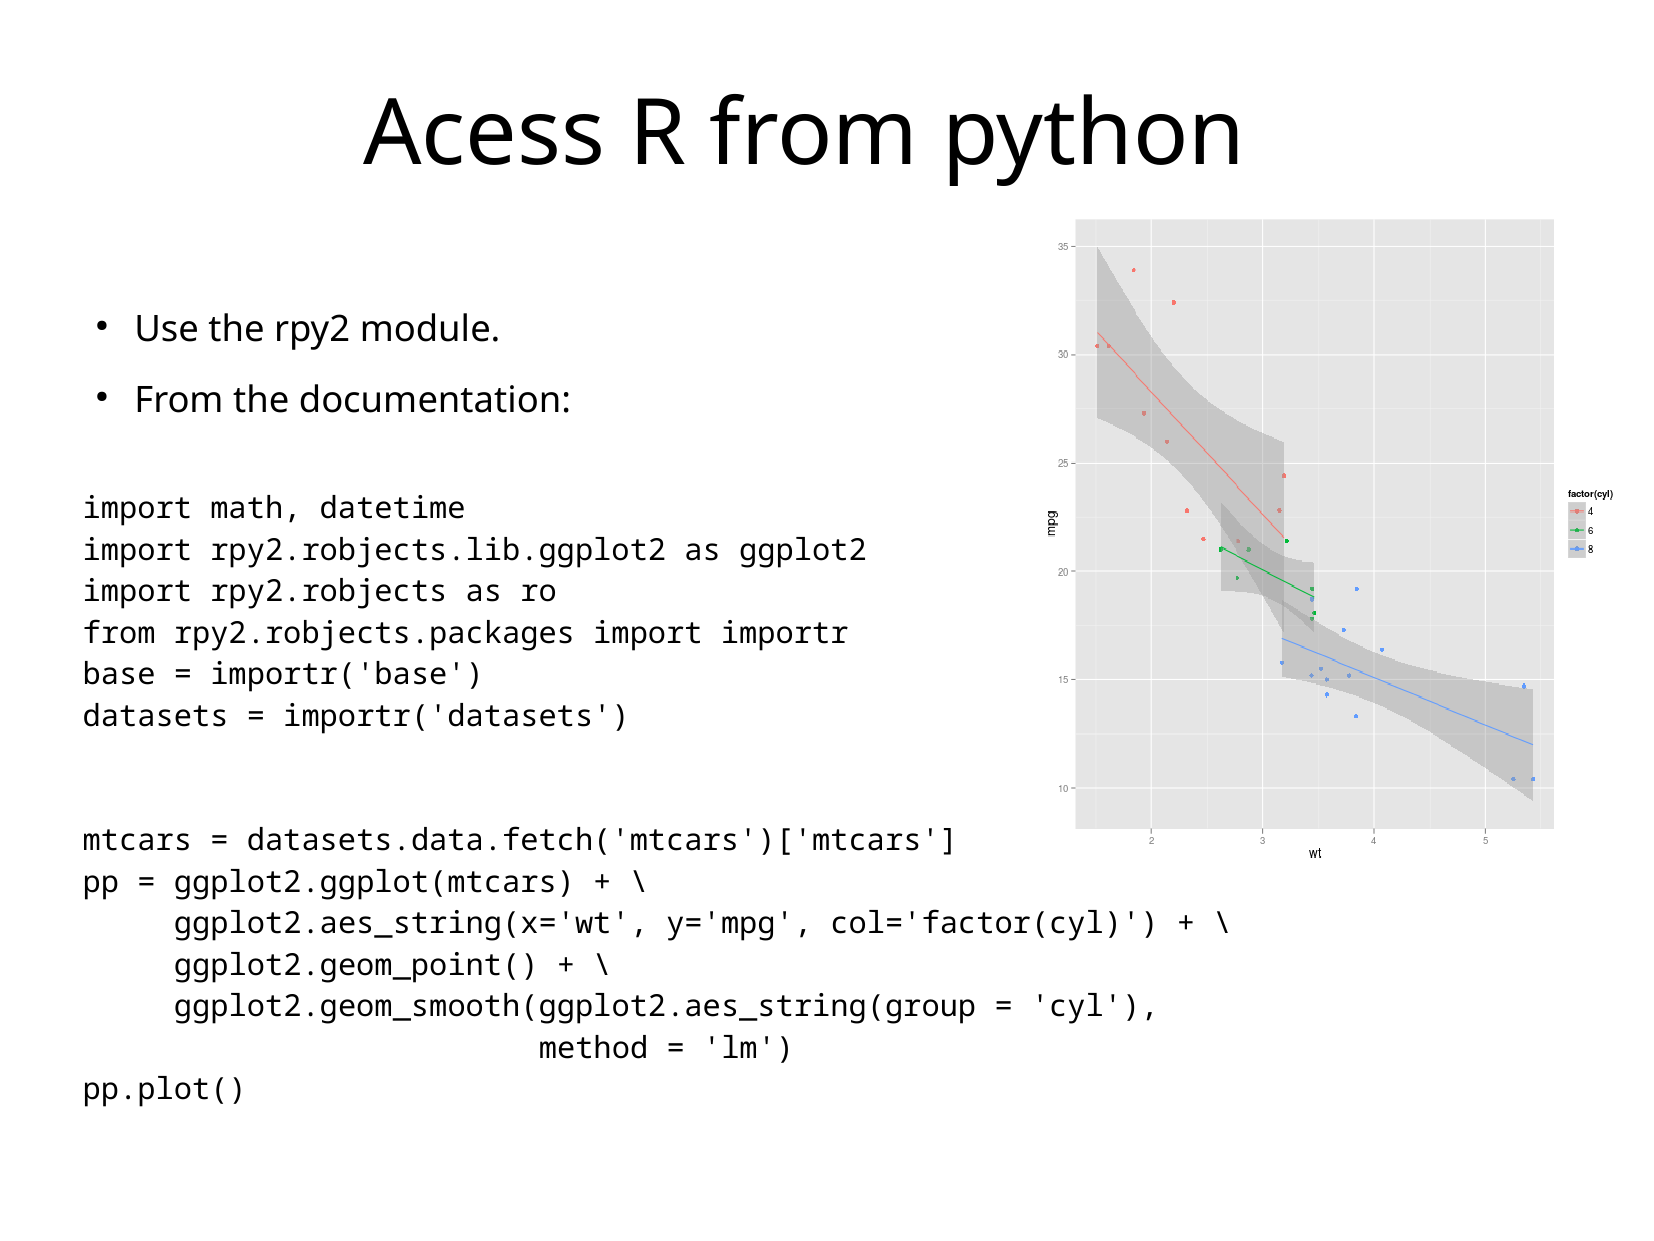

# Acess R from python
Use the rpy2 module.
From the documentation:
import math, datetime
import rpy2.robjects.lib.ggplot2 as ggplot2
import rpy2.robjects as ro
from rpy2.robjects.packages import importr
base = importr('base')
datasets = importr('datasets')
mtcars = datasets.data.fetch('mtcars')['mtcars']
pp = ggplot2.ggplot(mtcars) + \
 ggplot2.aes_string(x='wt', y='mpg', col='factor(cyl)') + \
 ggplot2.geom_point() + \
 ggplot2.geom_smooth(ggplot2.aes_string(group = 'cyl'),
 method = 'lm')
pp.plot()